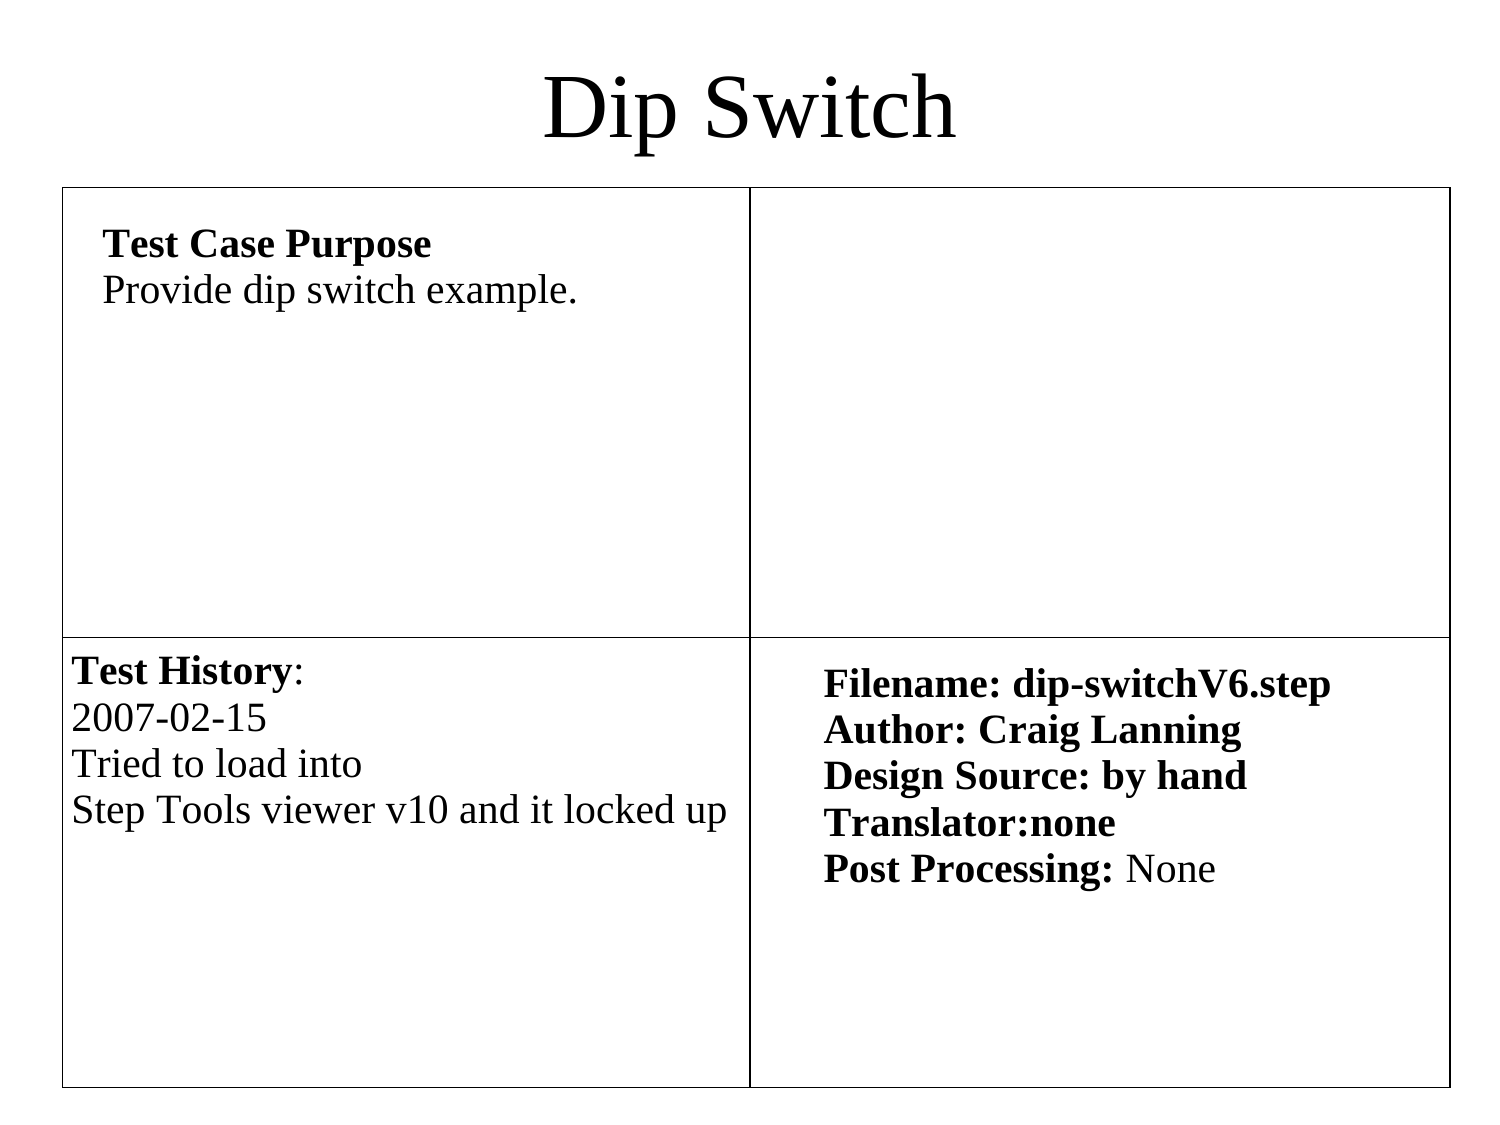

# Dip Switch
Test Case Purpose
Provide dip switch example.
Test History:
2007-02-15
Tried to load into
Step Tools viewer v10 and it locked up
Filename: dip-switchV6.step
Author: Craig Lanning
Design Source: by hand
Translator:none
Post Processing: None